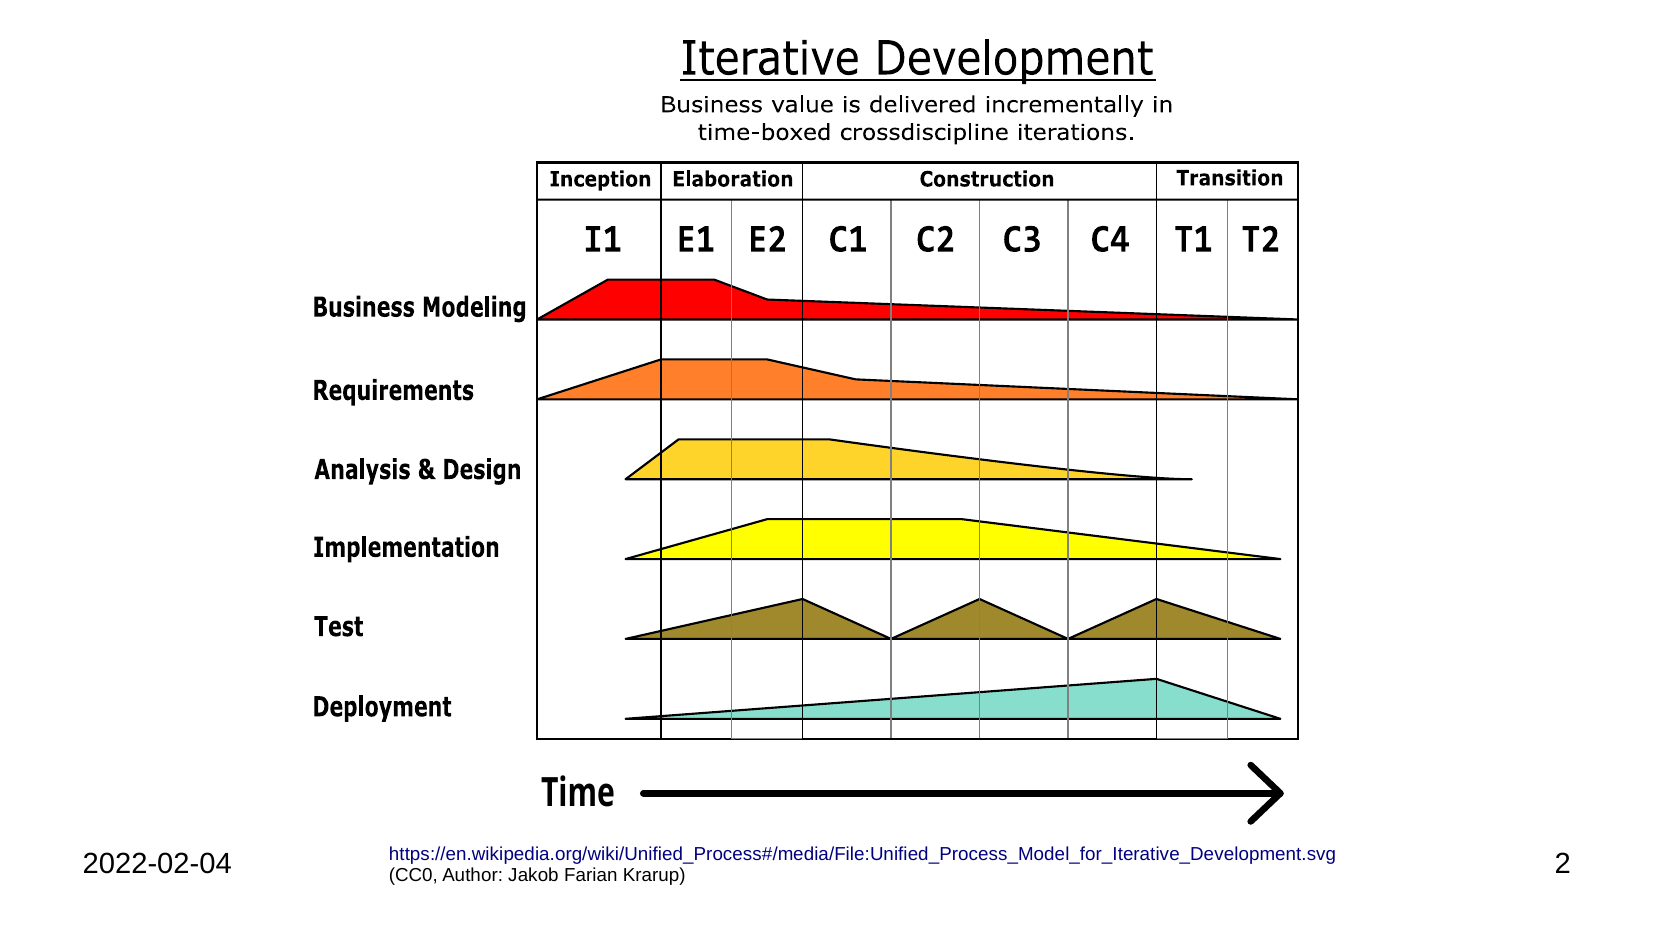

https://en.wikipedia.org/wiki/Unified_Process#/media/File:Unified_Process_Model_for_Iterative_Development.svg
(CC0, Author: Jakob Farian Krarup)
2022-02-04
2